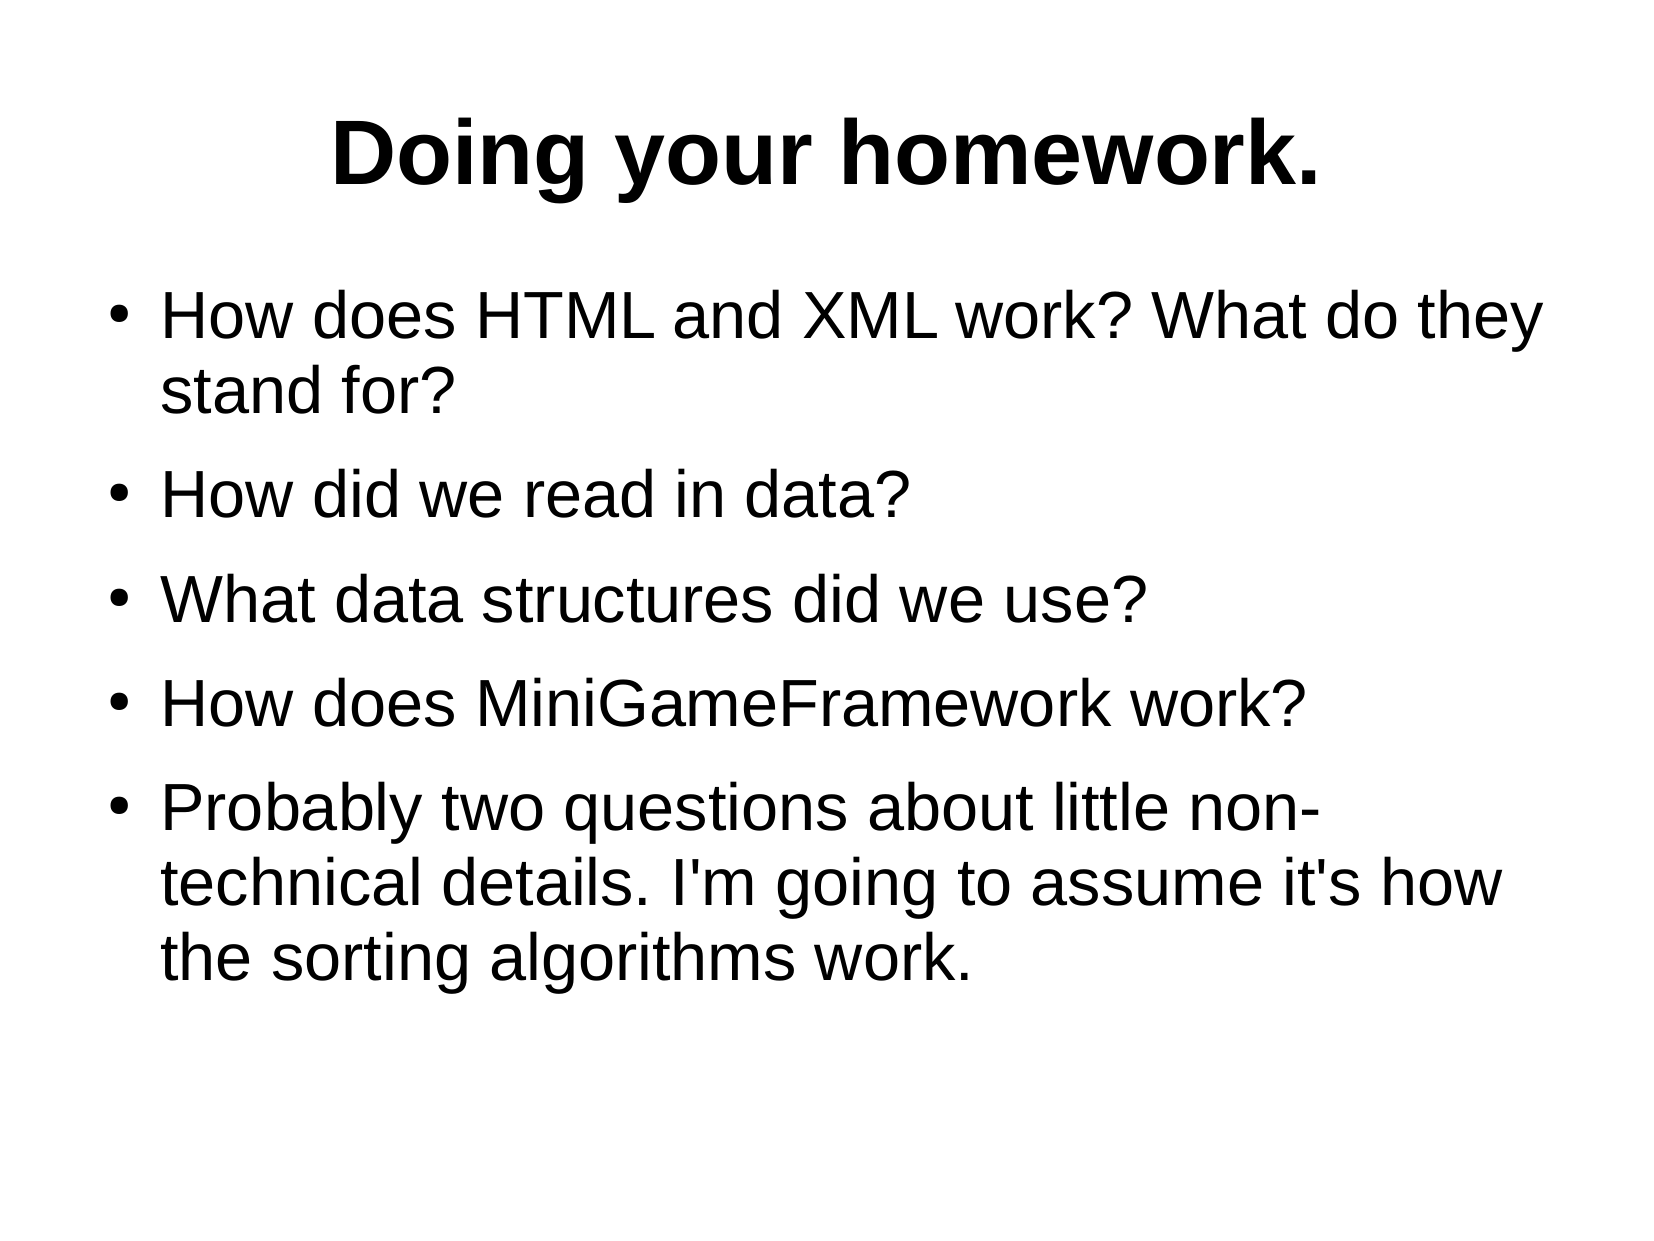

# Doing your homework.
How does HTML and XML work? What do they stand for?
How did we read in data?
What data structures did we use?
How does MiniGameFramework work?
Probably two questions about little non-technical details. I'm going to assume it's how the sorting algorithms work.